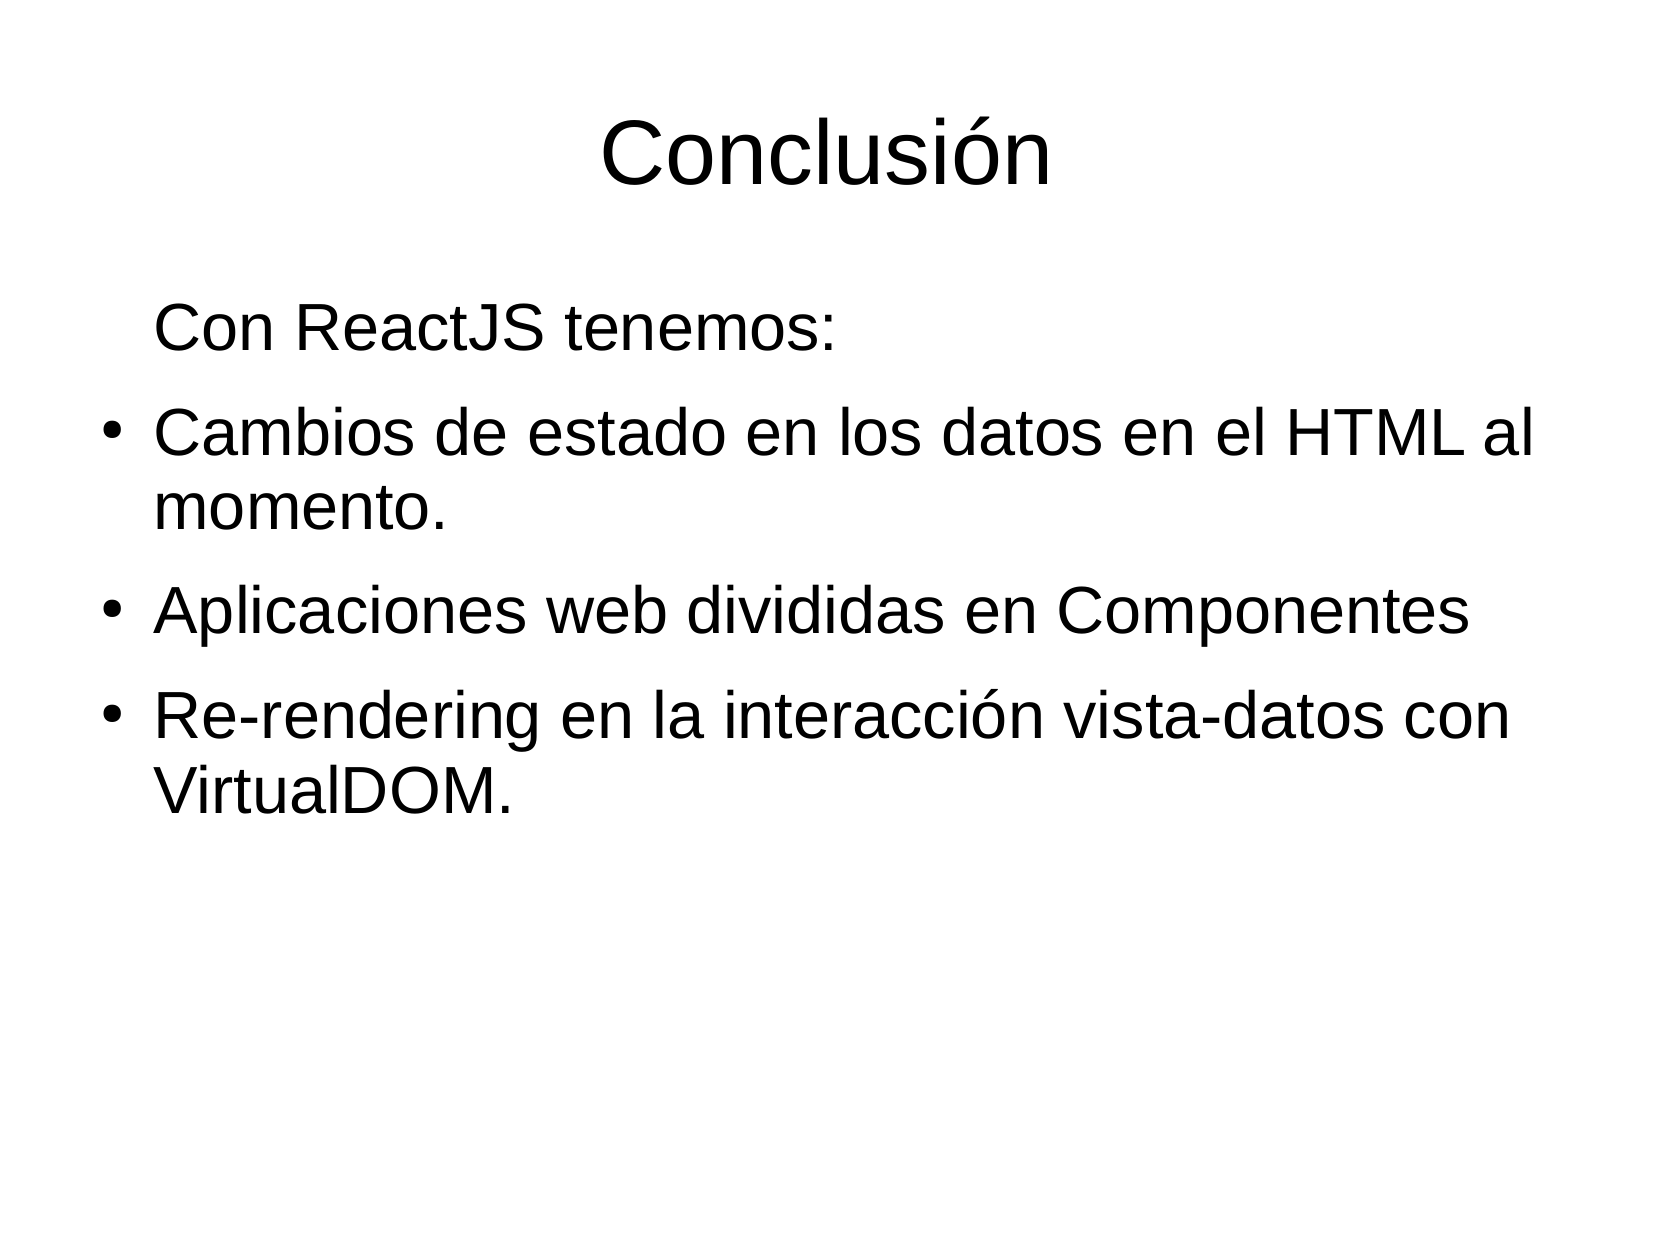

# Conclusión
Con ReactJS tenemos:
Cambios de estado en los datos en el HTML al momento.
Aplicaciones web divididas en Componentes
Re-rendering en la interacción vista-datos con VirtualDOM.